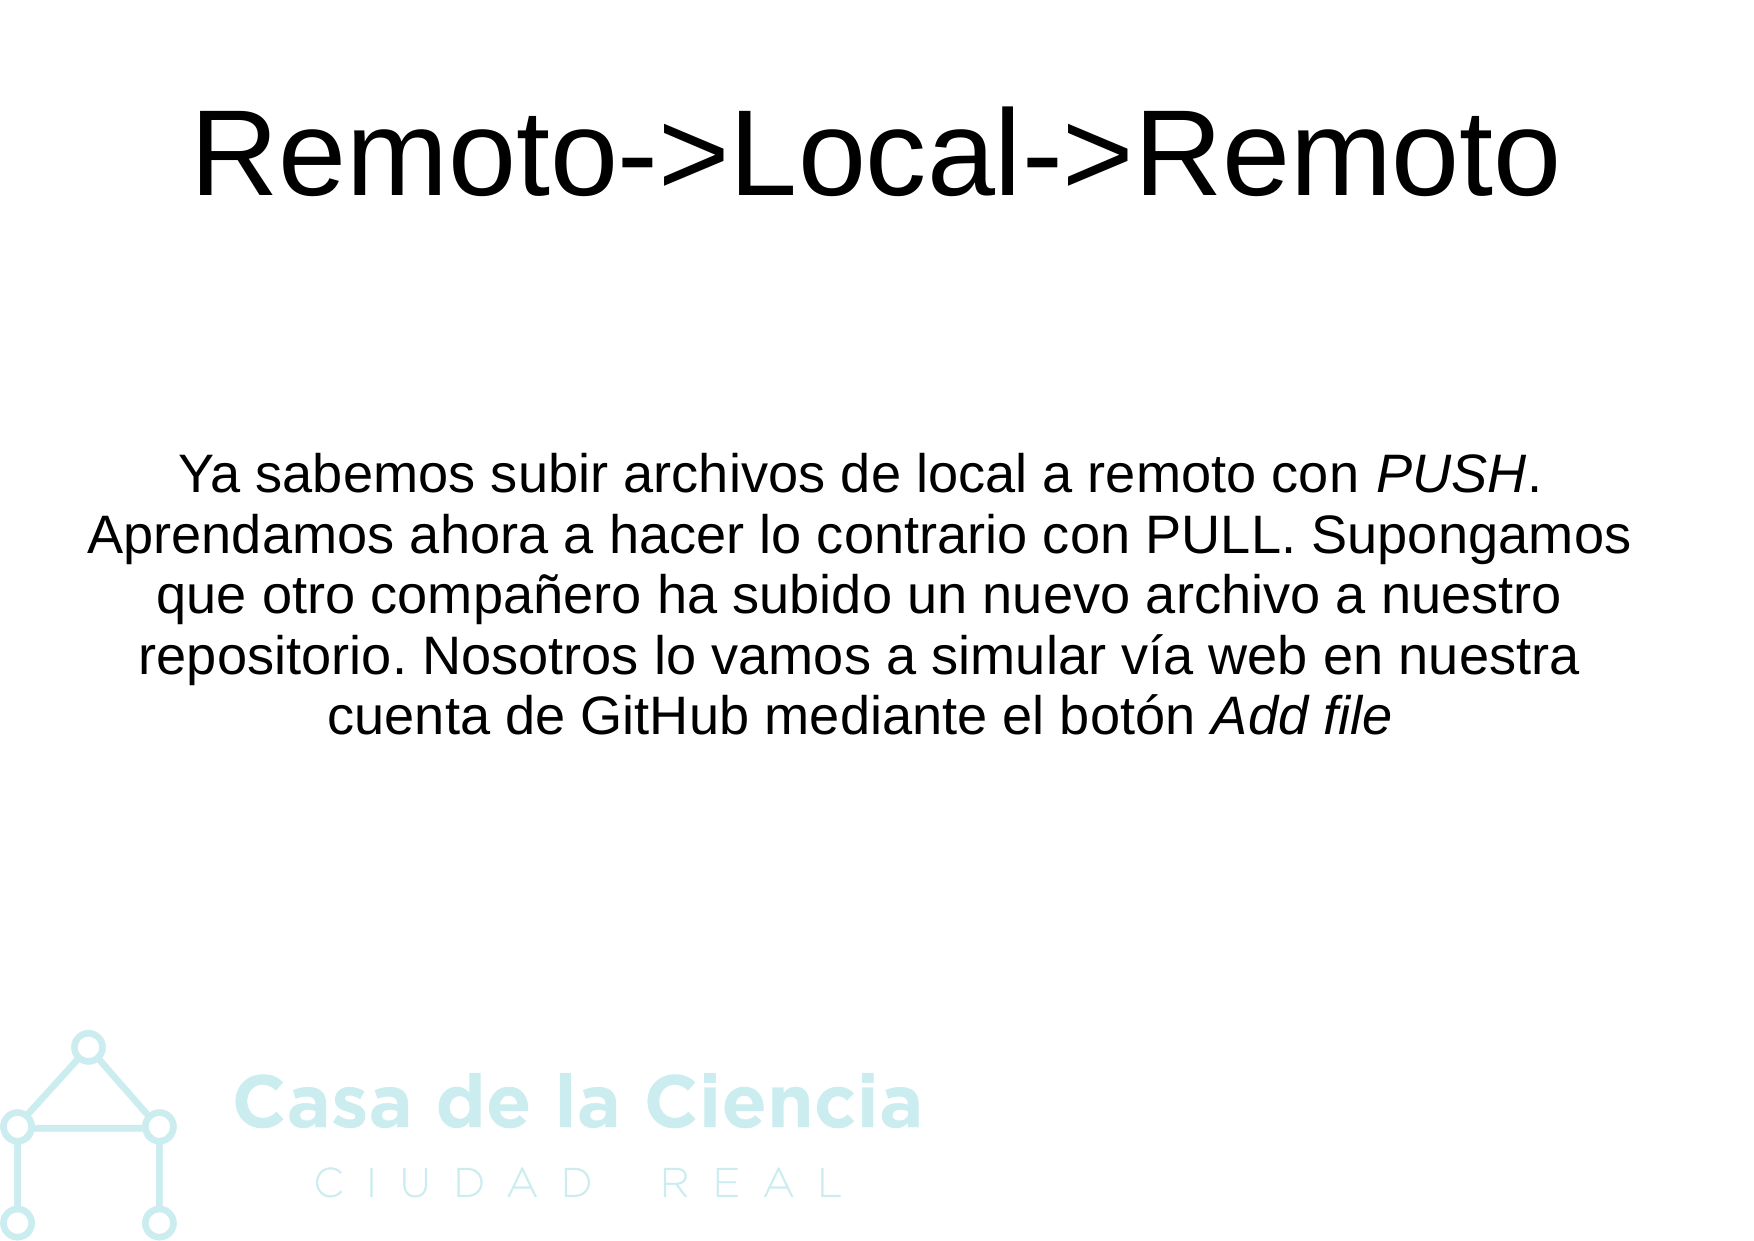

# Remoto->Local->Remoto
Ya sabemos subir archivos de local a remoto con PUSH. Aprendamos ahora a hacer lo contrario con PULL. Supongamos que otro compañero ha subido un nuevo archivo a nuestro repositorio. Nosotros lo vamos a simular vía web en nuestra cuenta de GitHub mediante el botón Add file